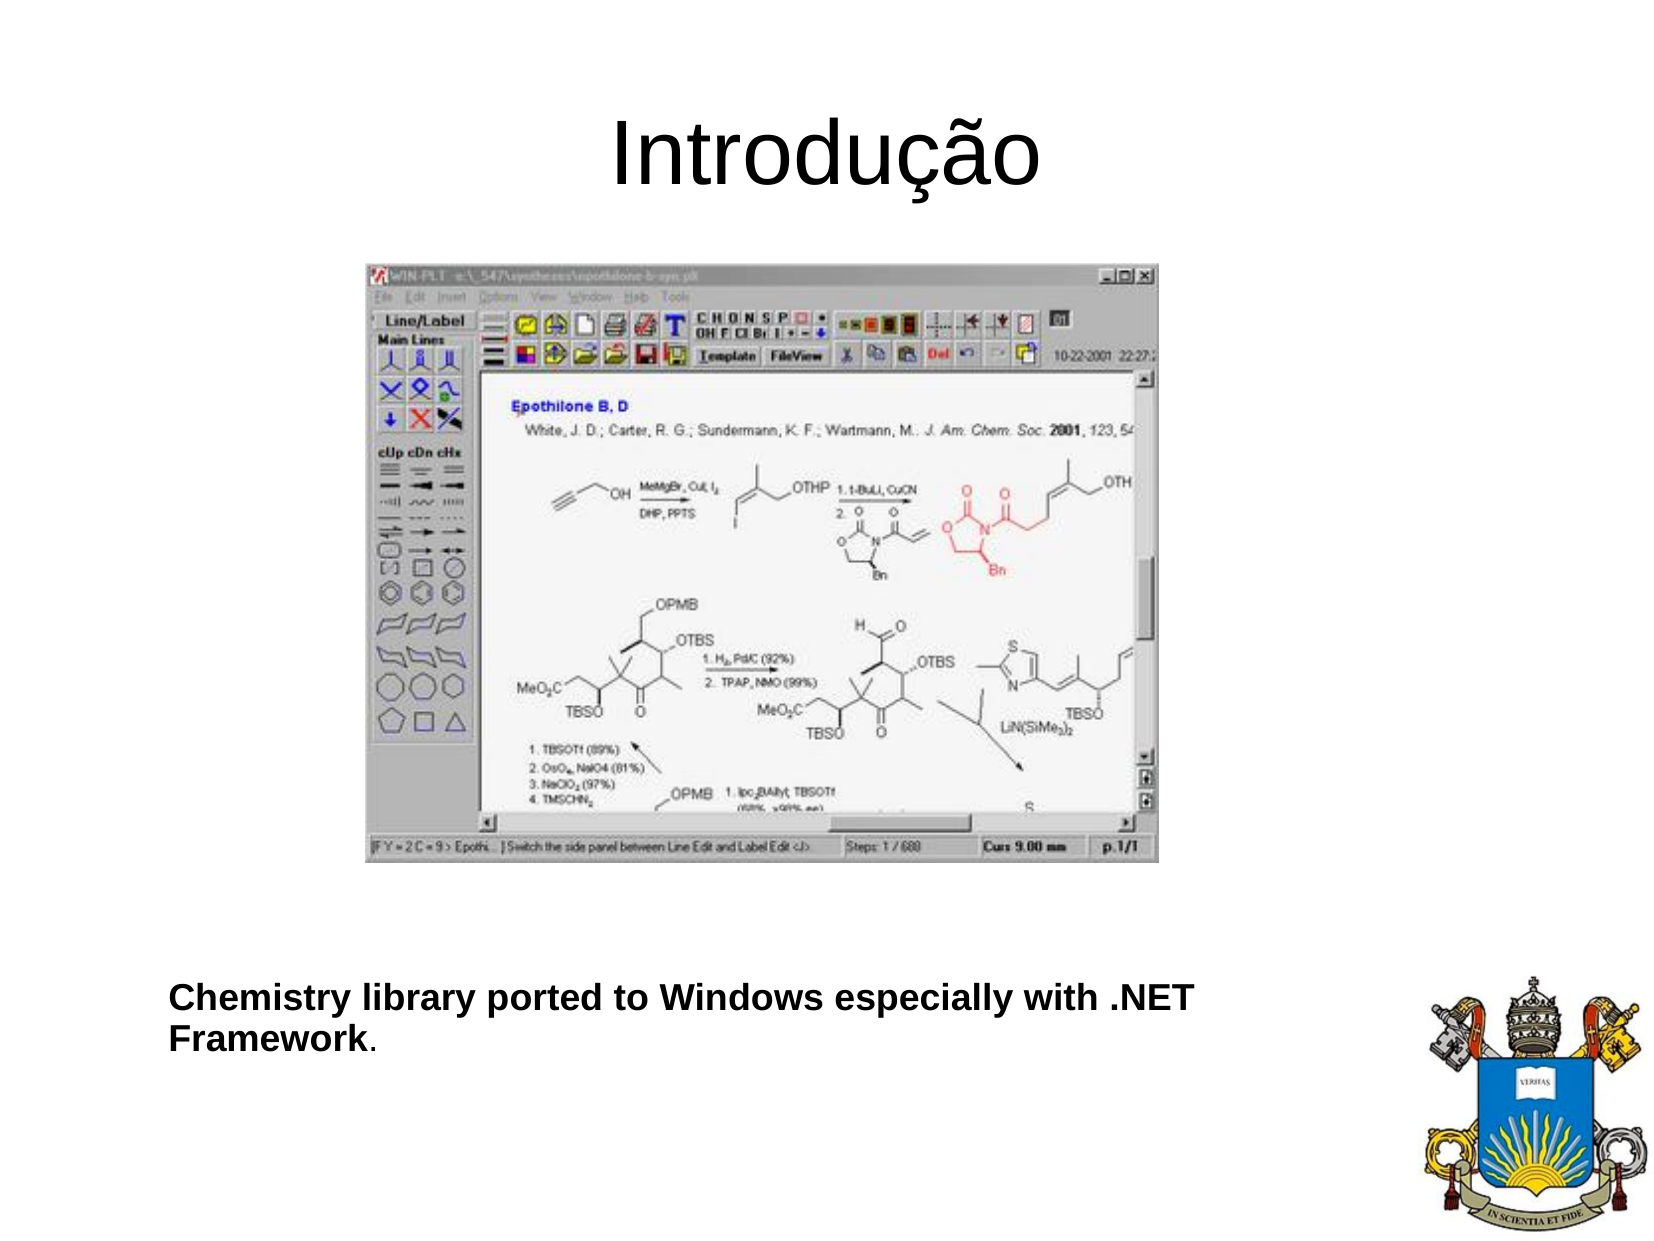

# Introdução
Chemistry library ported to Windows especially with .NET Framework.